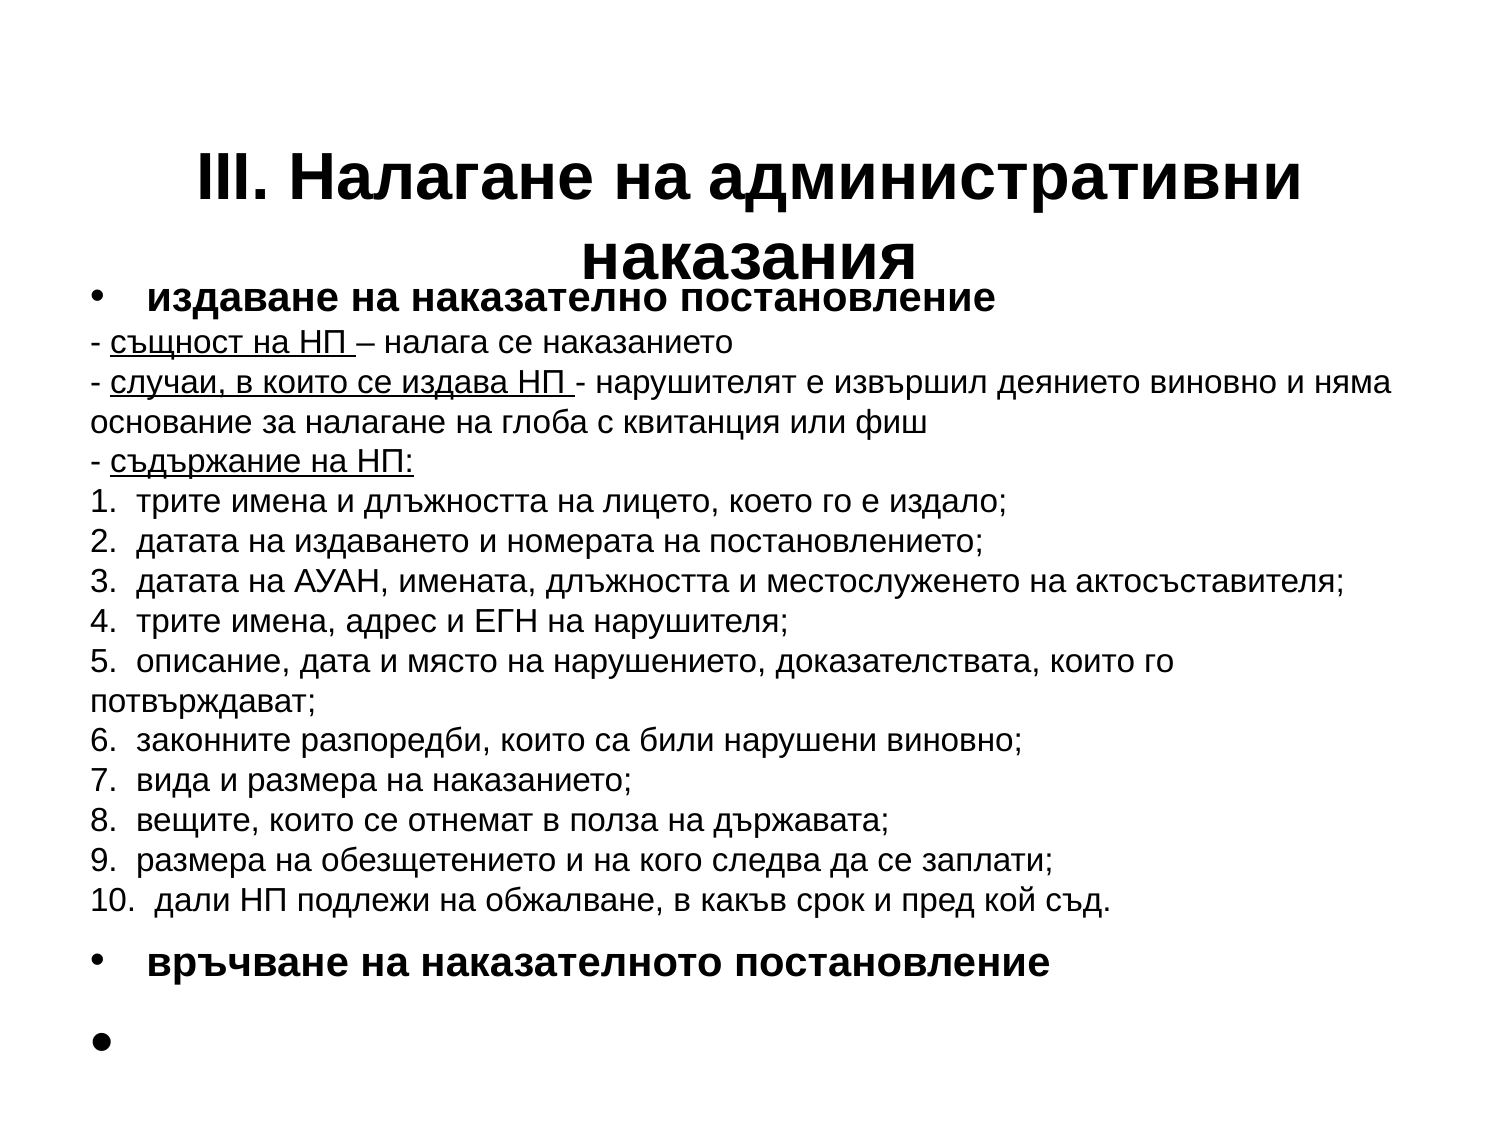

# ІІІ. Налагане на административни наказания
издаване на наказателно постановление
- същност на НП – налага се наказанието
- случаи, в които се издава НП - нарушителят е извършил деянието виновно и няма основание за налагане на глоба с квитанция или фиш
- съдържание на НП:
1. трите имена и длъжността на лицето, което го е издало;
2. датата на издаването и номерата на постановлението;
3. датата на АУАН, имената, длъжността и местослуженето на актосъставителя;
4. трите имена, адрес и ЕГН на нарушителя;
5. описание, дата и място на нарушението, доказателствата, които го потвърждават;
6. законните разпоредби, които са били нарушени виновно;
7. вида и размера на наказанието;
8. вещите, които се отнемат в полза на държавата;
9. размера на обезщетението и на кого следва да се заплати;
10. дали НП подлежи на обжалване, в какъв срок и пред кой съд.
връчване на наказателното постановление